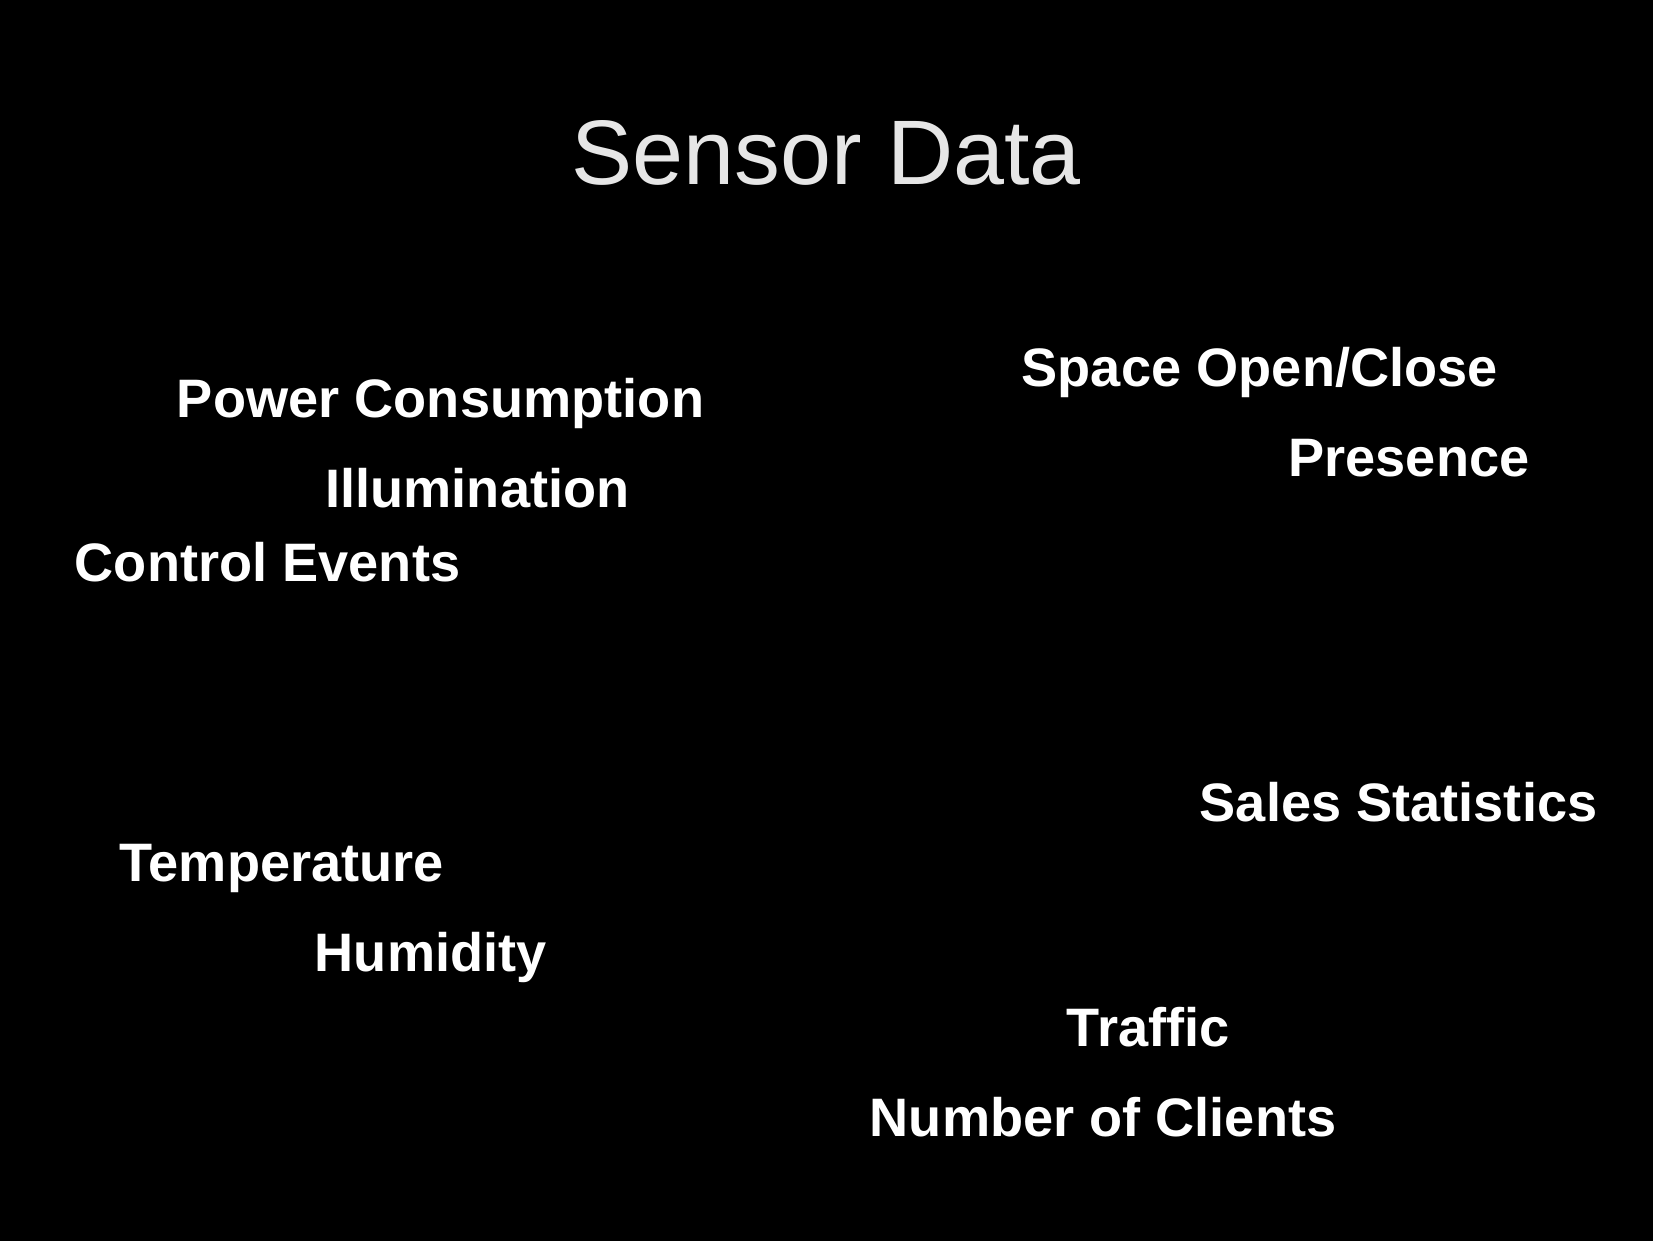

# Sensor Data
Space Open/Close
Power Consumption
Presence
Illumination
Control Events
Sales Statistics
Temperature
Humidity
Traffic
Number of Clients